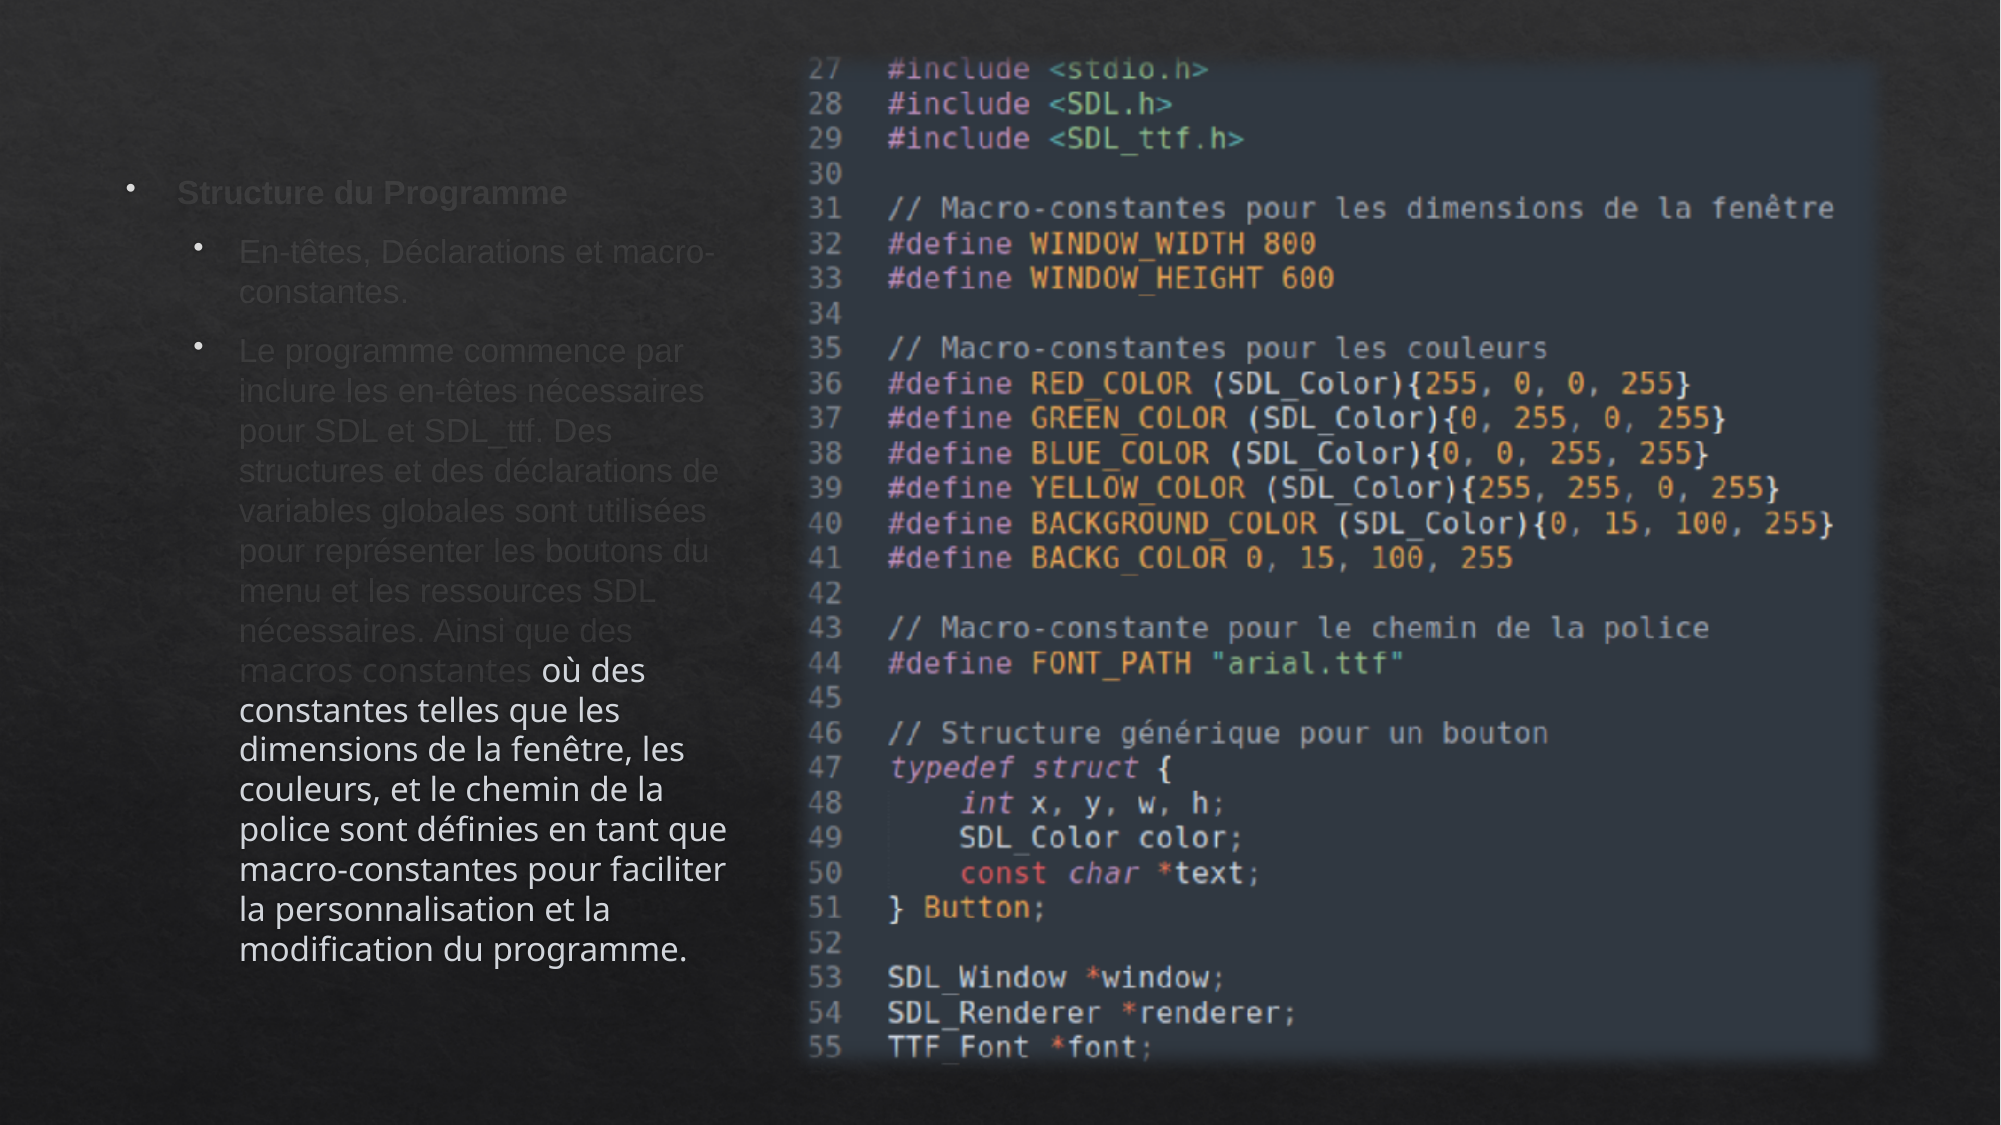

Structure du Programme
En-têtes, Déclarations et macro-constantes.
Le programme commence par inclure les en-têtes nécessaires pour SDL et SDL_ttf. Des structures et des déclarations de variables globales sont utilisées pour représenter les boutons du menu et les ressources SDL nécessaires. Ainsi que des macros constantes où des constantes telles que les dimensions de la fenêtre, les couleurs, et le chemin de la police sont définies en tant que macro-constantes pour faciliter la personnalisation et la modification du programme.